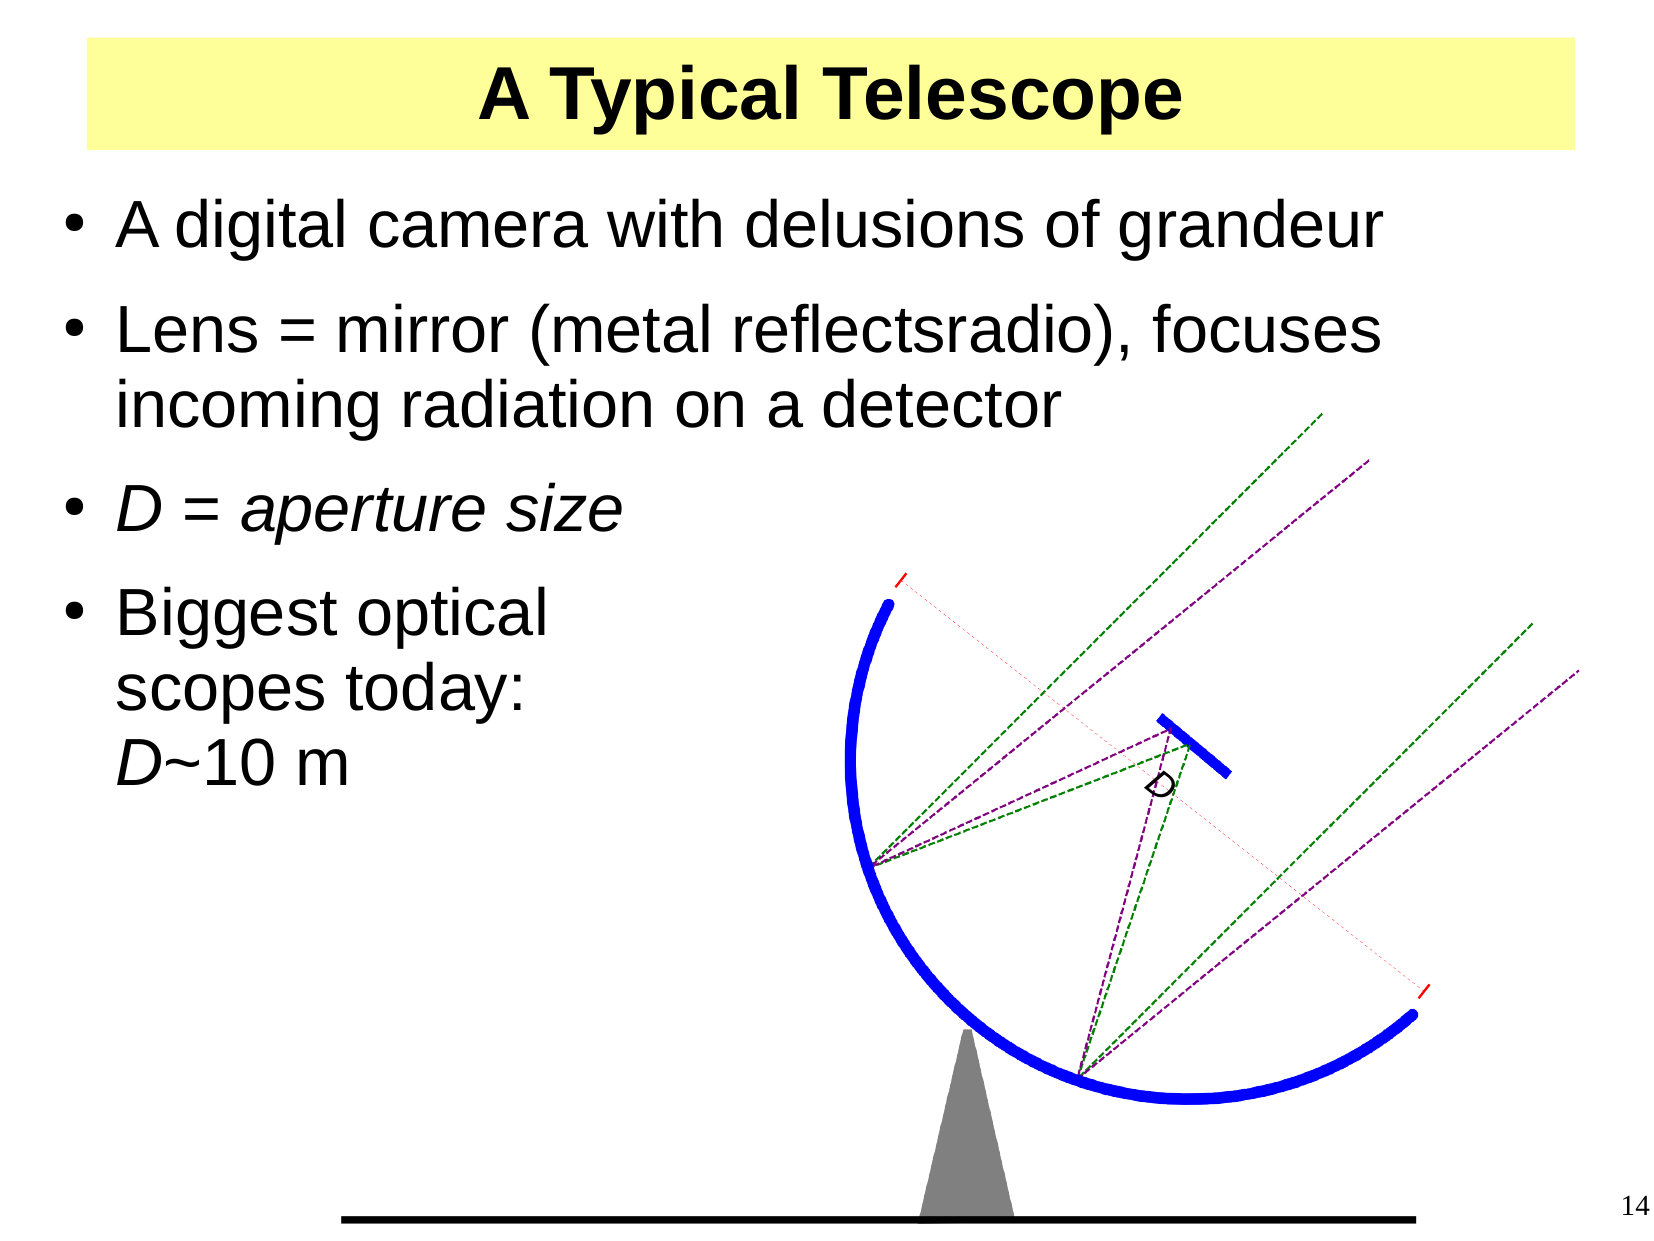

# A Typical Telescope
A digital camera with delusions of grandeur
Lens = mirror (metal reflectsradio), focuses incoming radiation on a detector
D = aperture size
Biggest optical
scopes today:
D~10 m
D
14